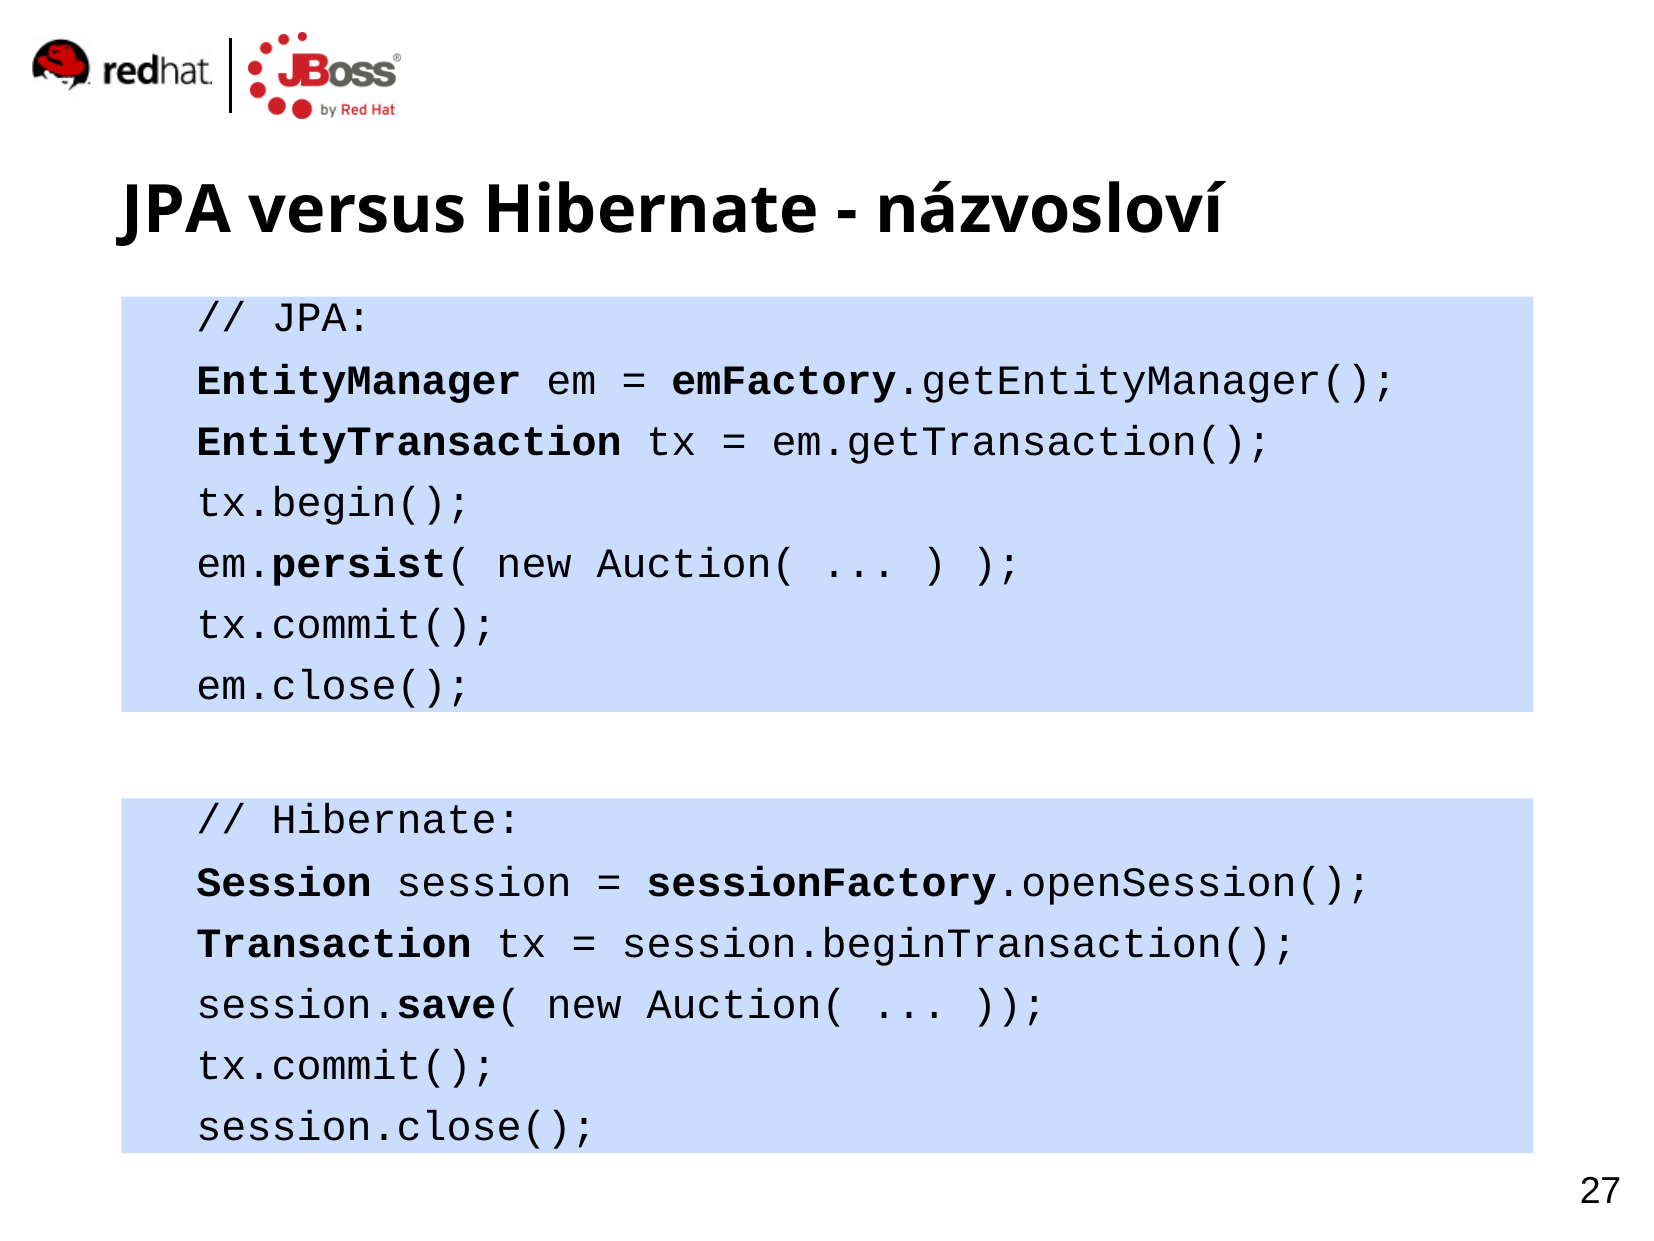

# JPA versus Hibernate - názvosloví
// JPA:
EntityManager em = emFactory.getEntityManager();
EntityTransaction tx = em.getTransaction();
tx.begin();
em.persist( new Auction( ... ) );
tx.commit();
em.close();
// Hibernate:
Session session = sessionFactory.openSession();
Transaction tx = session.beginTransaction();
session.save( new Auction( ... ));
tx.commit();
session.close();